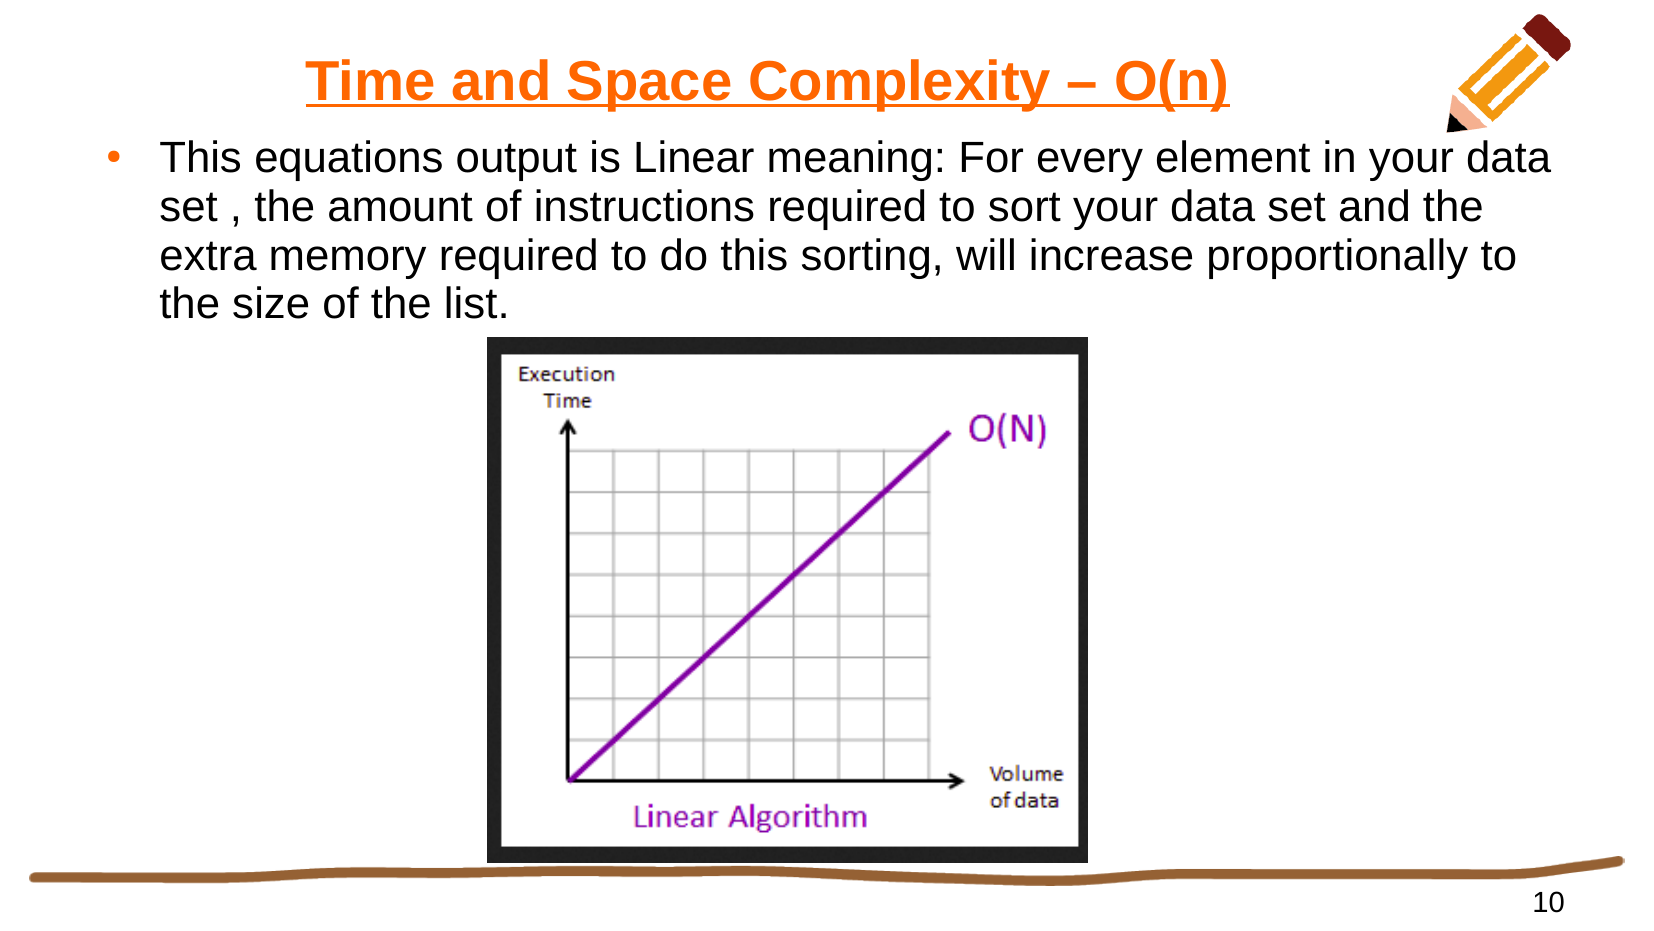

# Time and Space Complexity – O(n)
This equations output is Linear meaning: For every element in your data set , the amount of instructions required to sort your data set and the extra memory required to do this sorting, will increase proportionally to the size of the list.
10